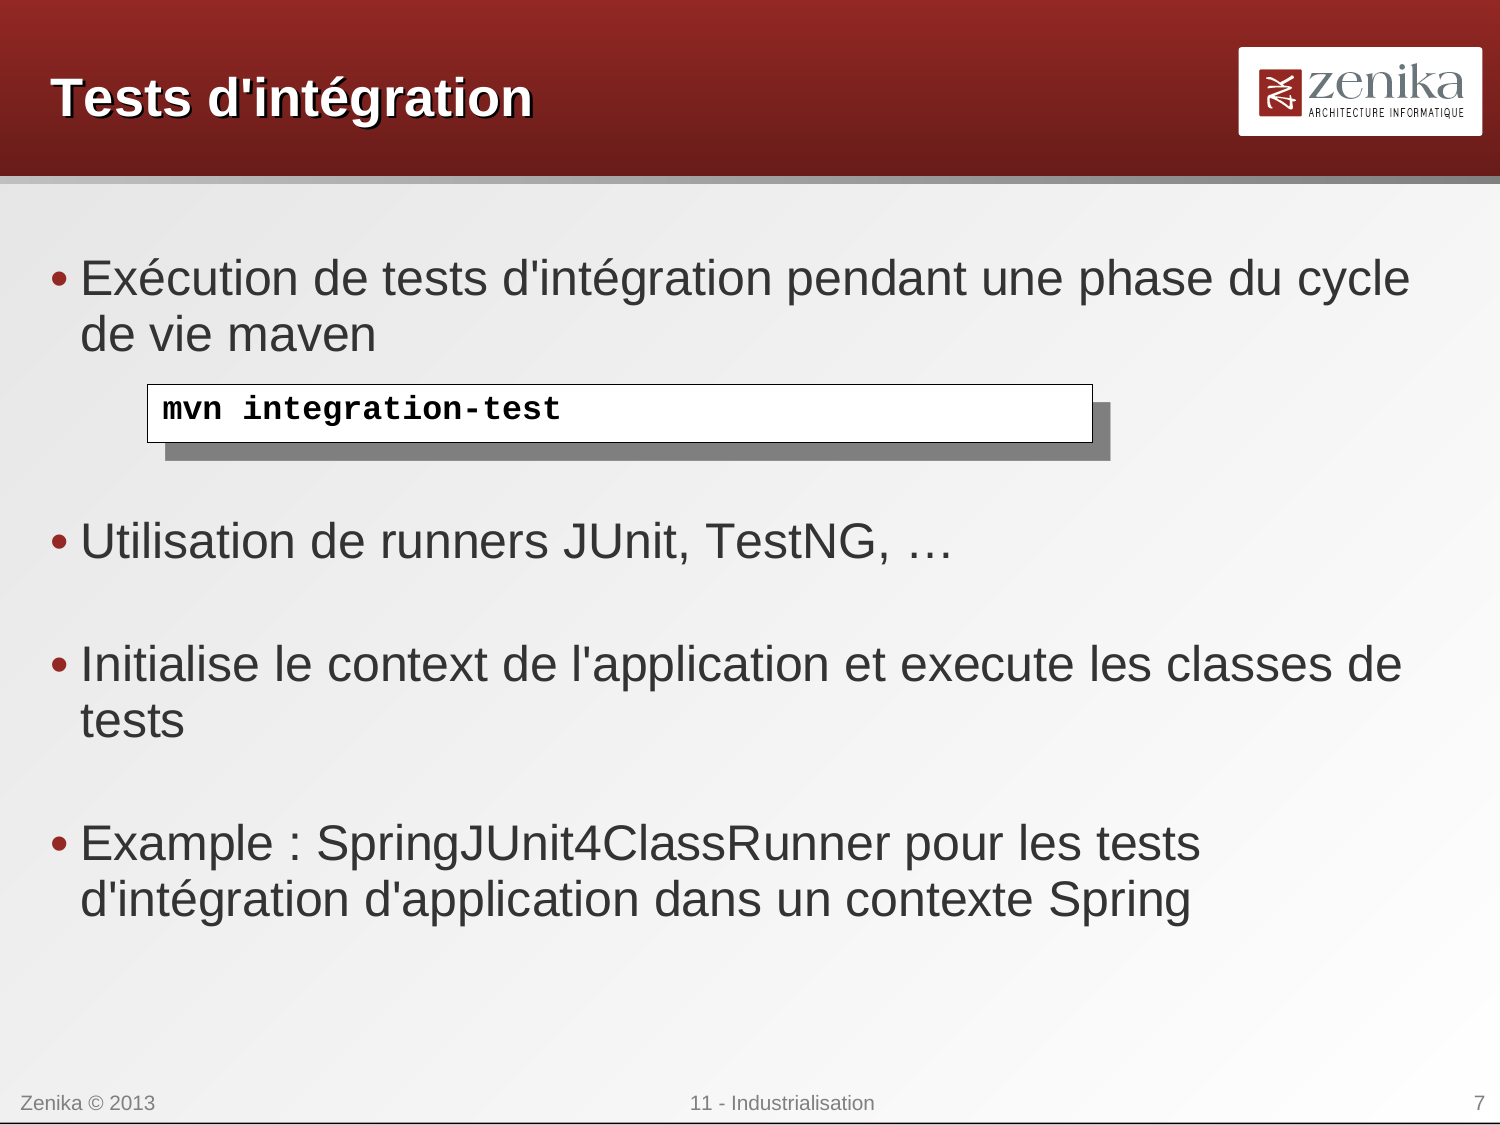

# Tests d'intégration
Exécution de tests d'intégration pendant une phase du cycle de vie maven
Utilisation de runners JUnit, TestNG, …
Initialise le context de l'application et execute les classes de tests
Example : SpringJUnit4ClassRunner pour les tests d'intégration d'application dans un contexte Spring
mvn integration-test